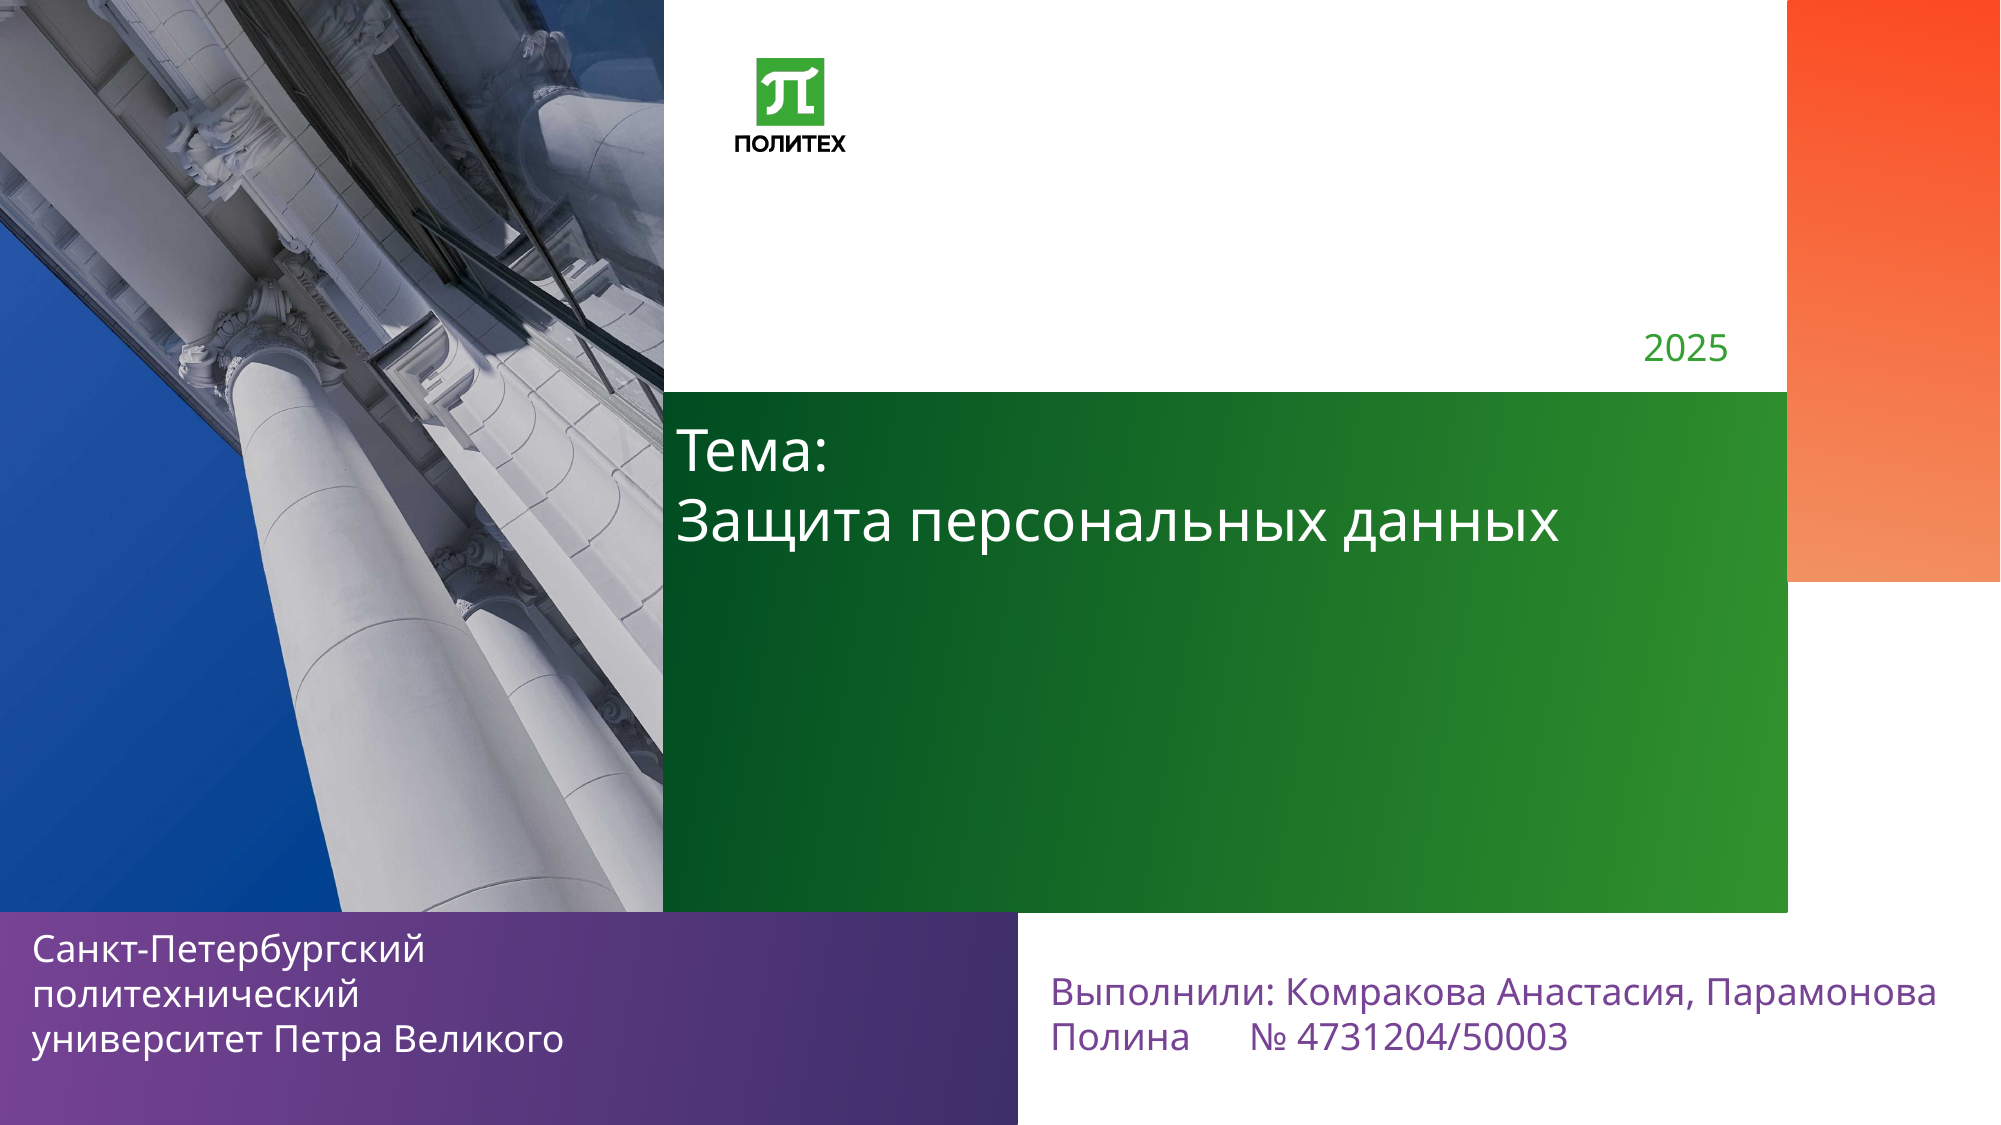

2025
Тема:
Защита персональных данных
Санкт-Петербургский политехнический университет Петра Великого
Выполнили: Комракова Анастасия, Парамонова Полина   № 4731204/50003
УПРАВЛЕНИЕ ПО СВЯЗЯМ
С ОБЩЕСТВЕННОСТЬЮ СПБПУ